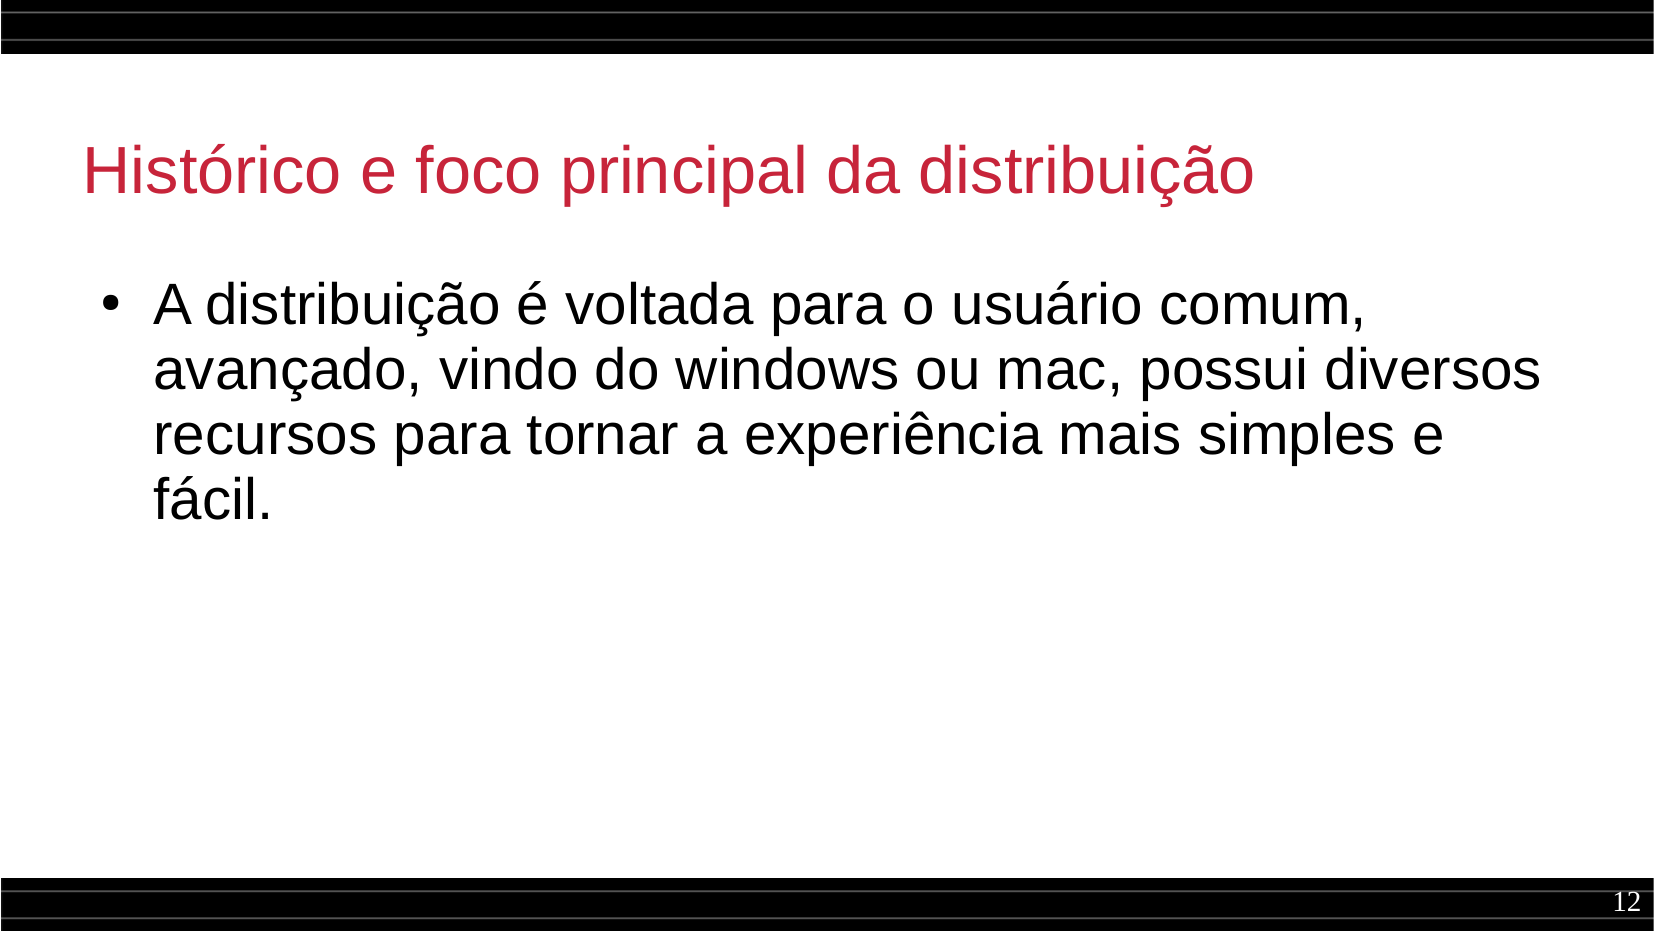

# Histórico e foco principal da distribuição
A distribuição é voltada para o usuário comum, avançado, vindo do windows ou mac, possui diversos recursos para tornar a experiência mais simples e fácil.